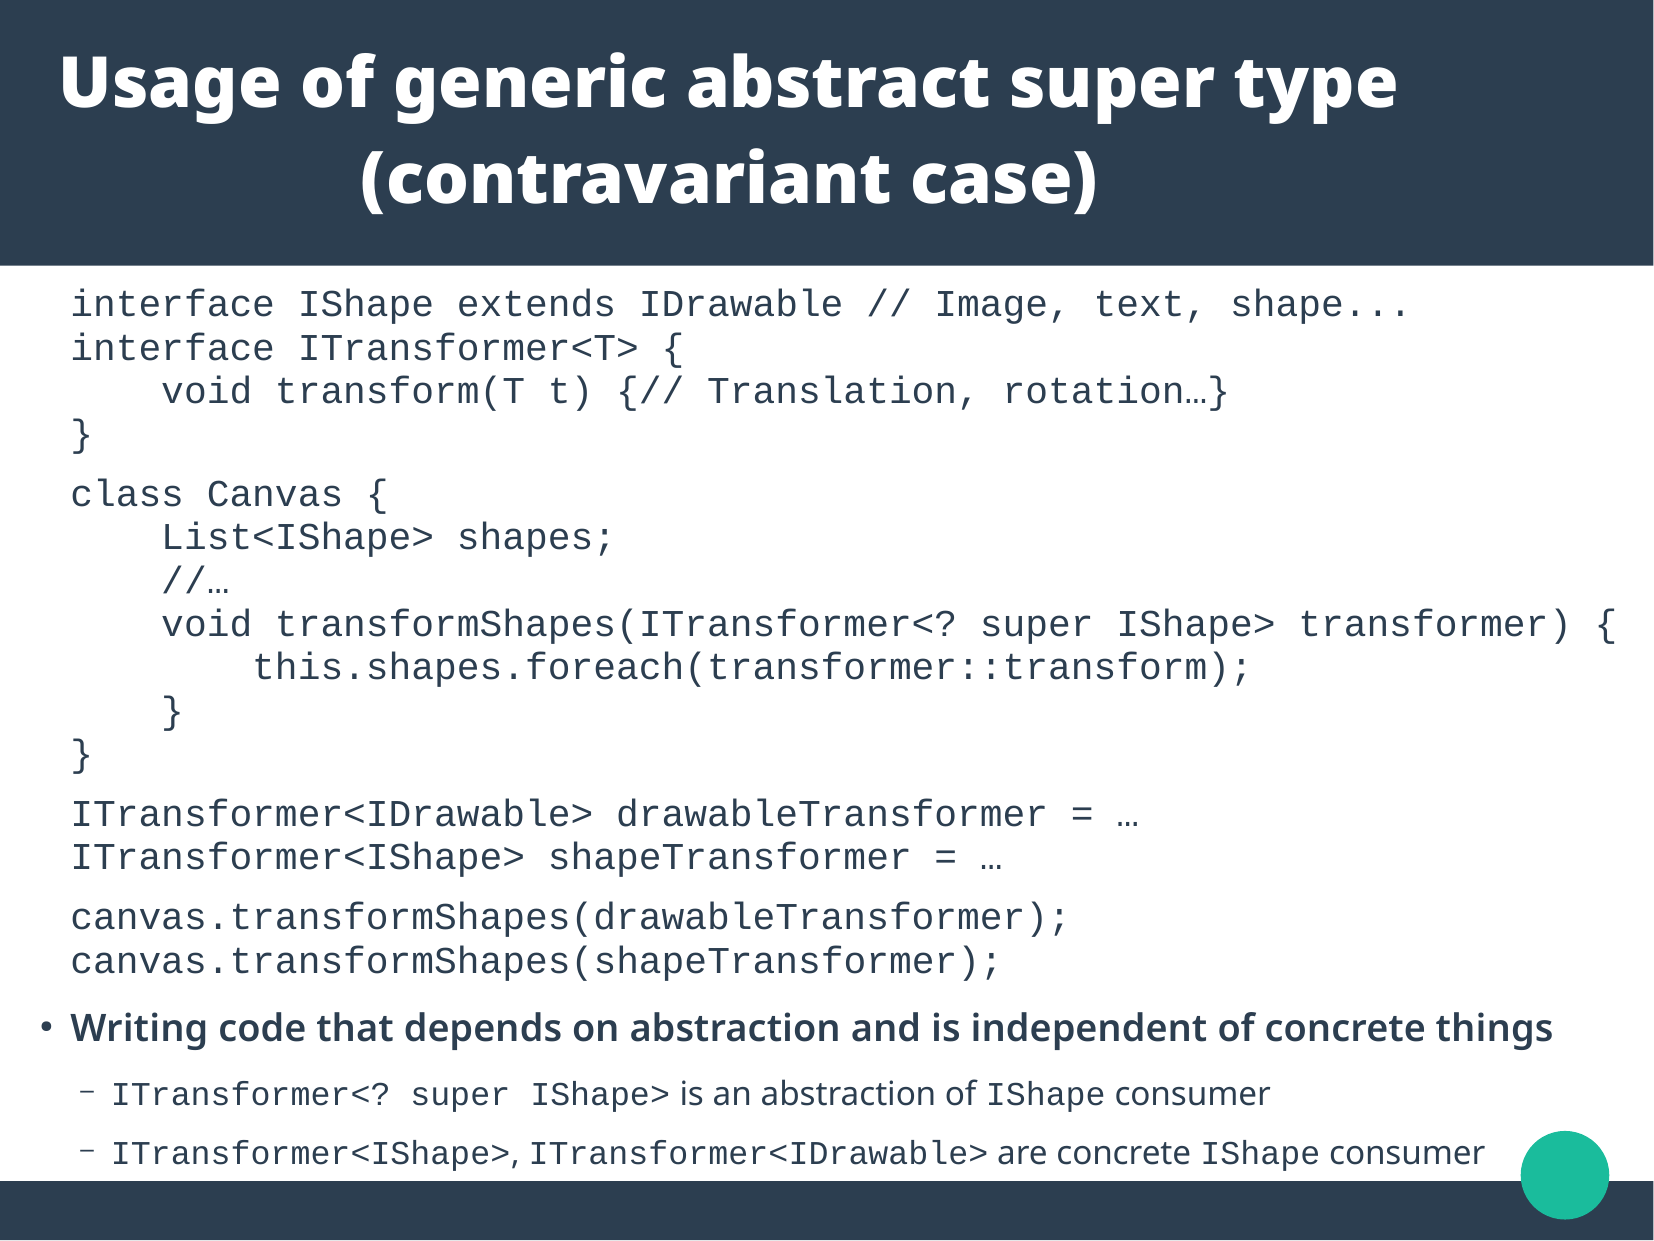

# Usage of generic abstract super type (contravariant case)
interface IShape extends IDrawable // Image, text, shape...
interface ITransformer<T> {
 void transform(T t) {// Translation, rotation…}
}
class Canvas {
 List<IShape> shapes;
 //…
 void transformShapes(ITransformer<? super IShape> transformer) {
 this.shapes.foreach(transformer::transform);
 }
}
ITransformer<IDrawable> drawableTransformer = …
ITransformer<IShape> shapeTransformer = …
canvas.transformShapes(drawableTransformer);
canvas.transformShapes(shapeTransformer);
Writing code that depends on abstraction and is independent of concrete things
ITransformer<? super IShape> is an abstraction of IShape consumer
ITransformer<IShape>, ITransformer<IDrawable> are concrete IShape consumer